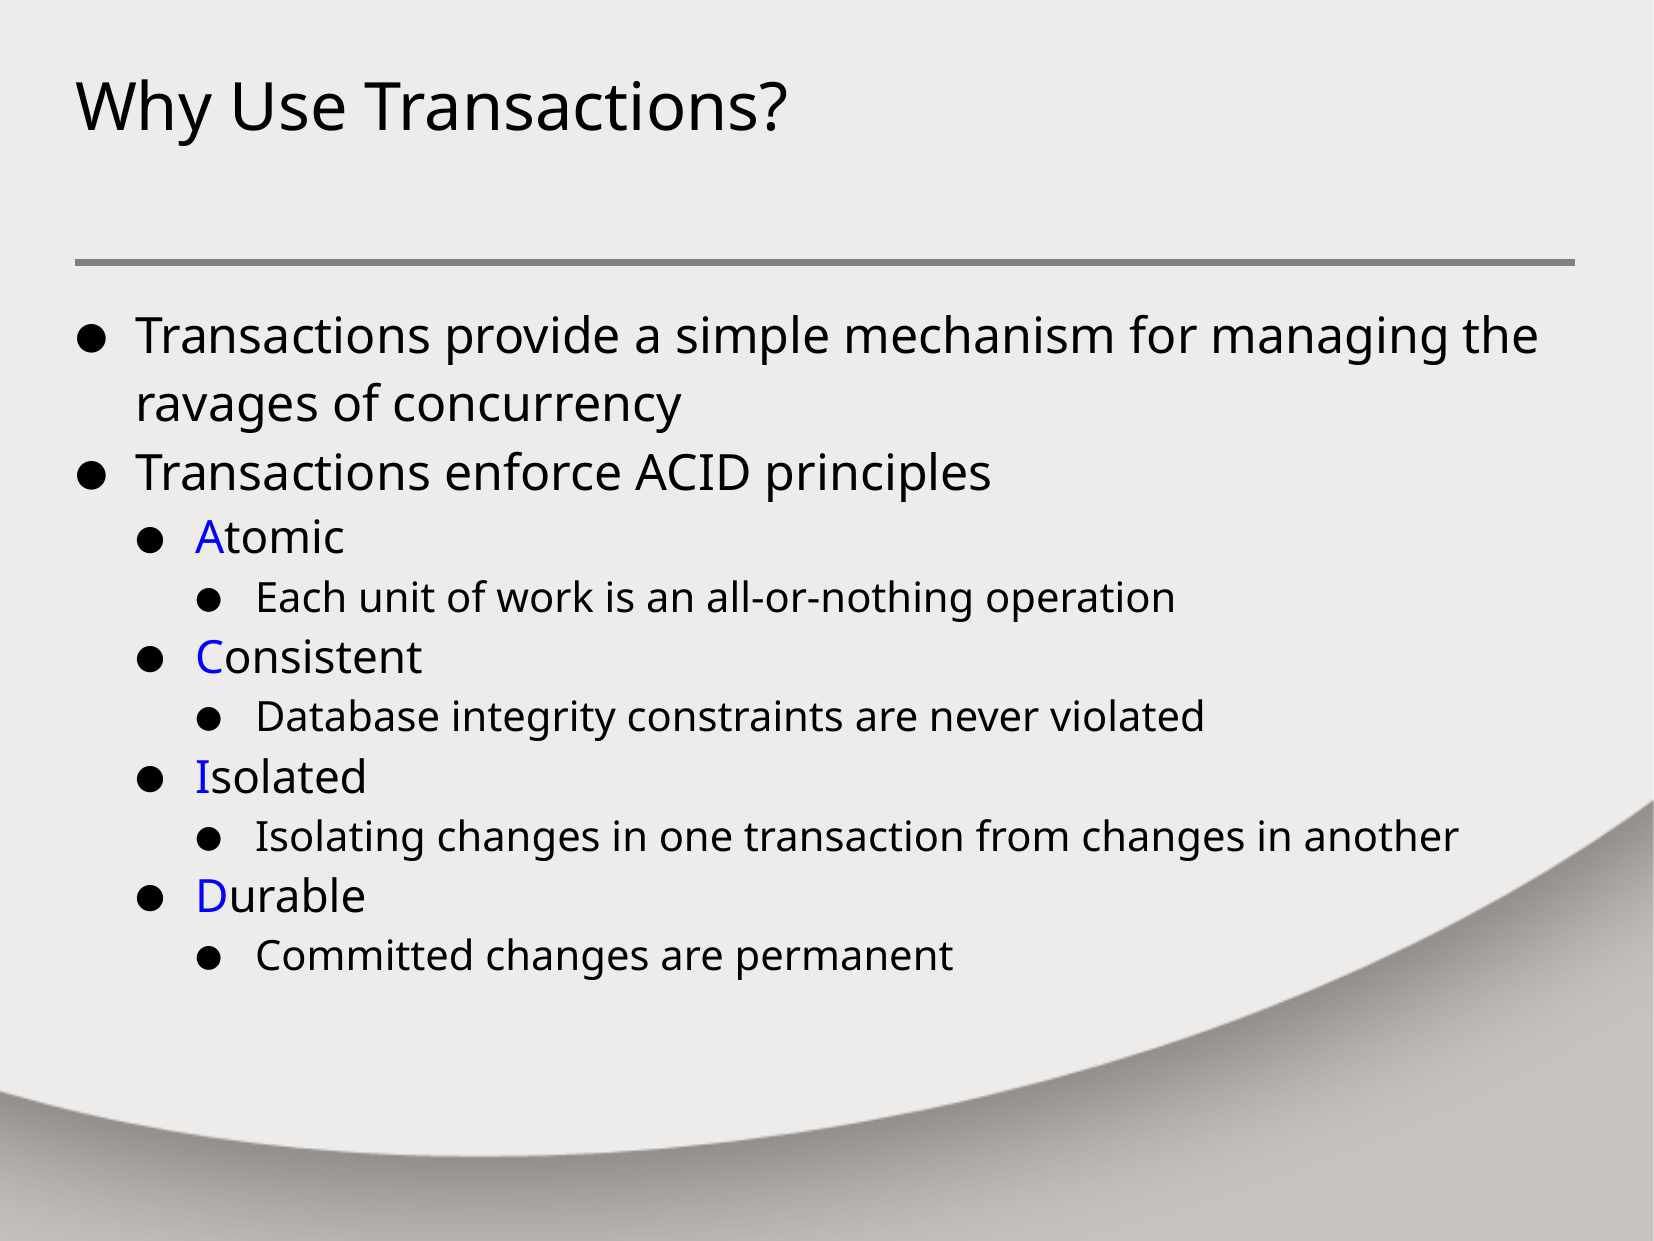

# Why Use Transactions?
Transactions provide a simple mechanism for managing the ravages of concurrency
Transactions enforce ACID principles
Atomic
Each unit of work is an all-or-nothing operation
Consistent
Database integrity constraints are never violated
Isolated
Isolating changes in one transaction from changes in another
Durable
Committed changes are permanent